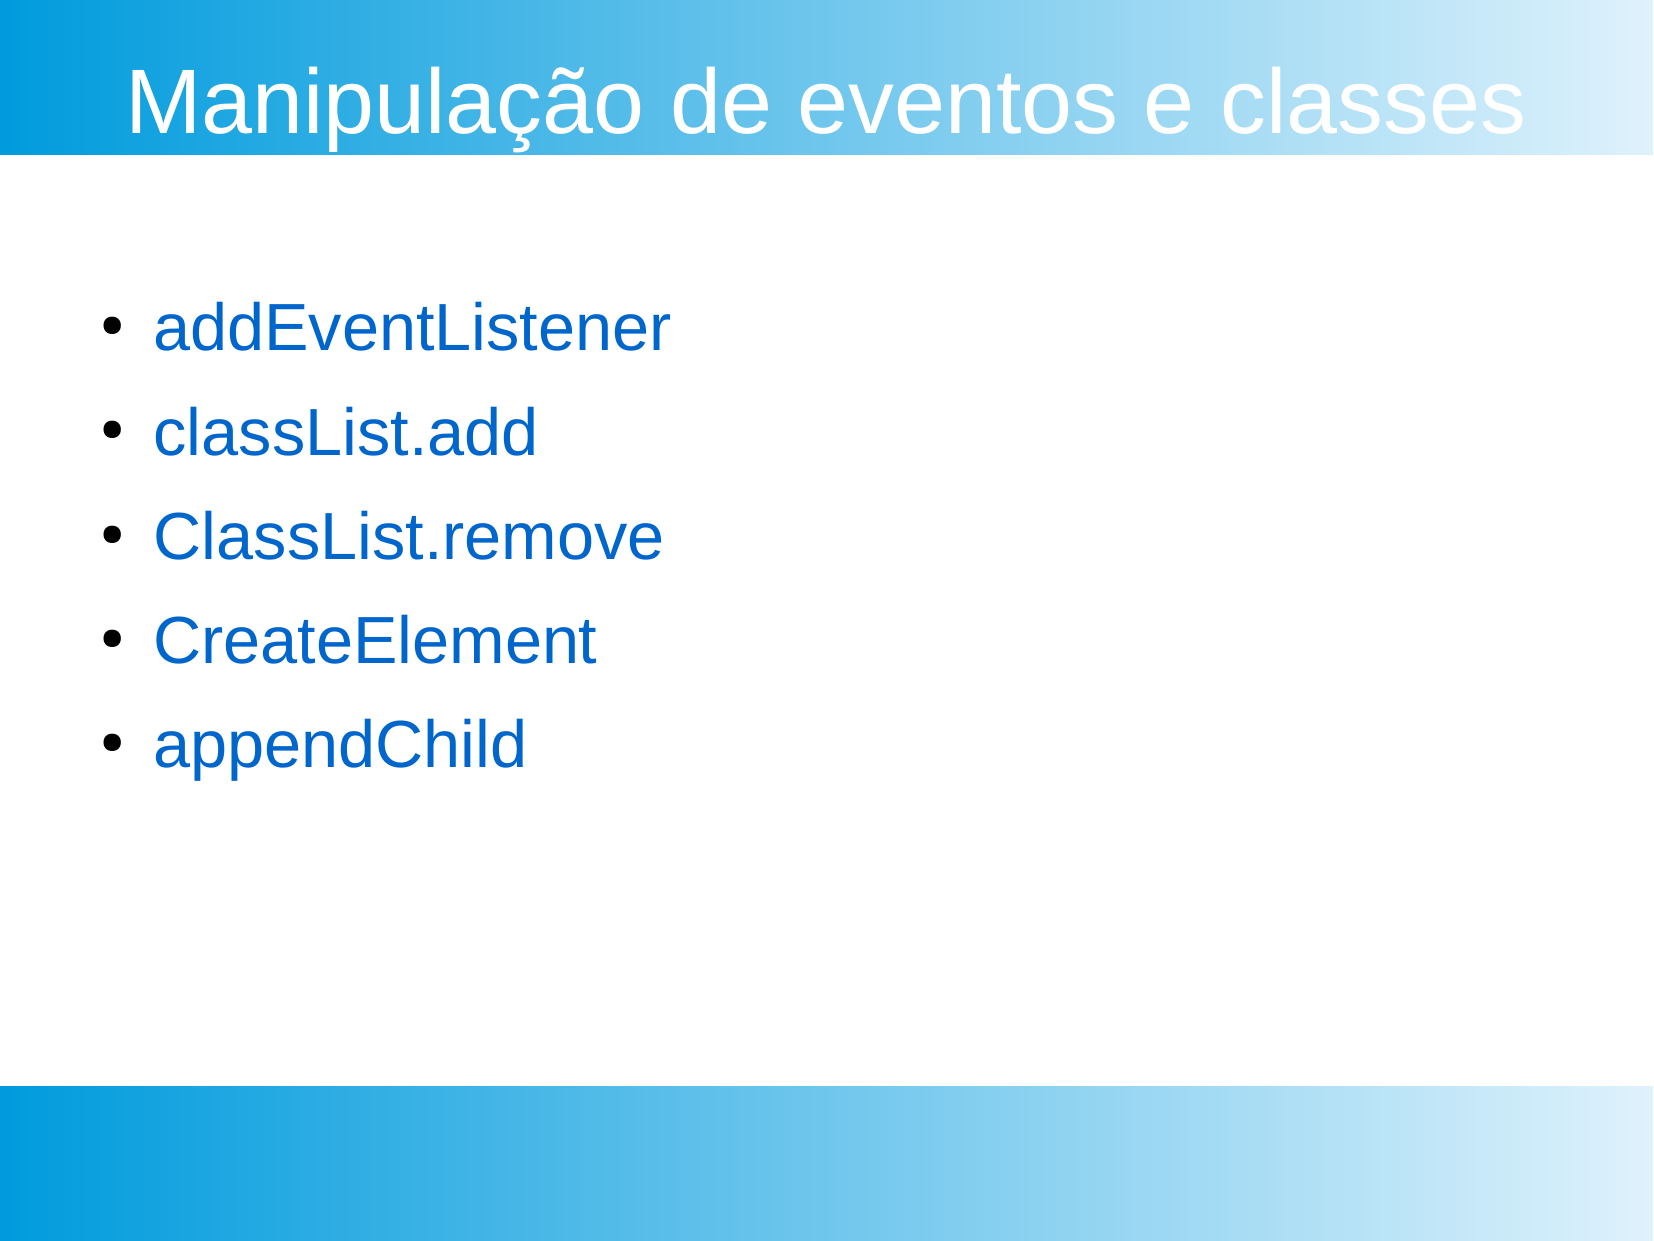

# Manipulação de eventos e classes
addEventListener
classList.add
ClassList.remove
CreateElement
appendChild